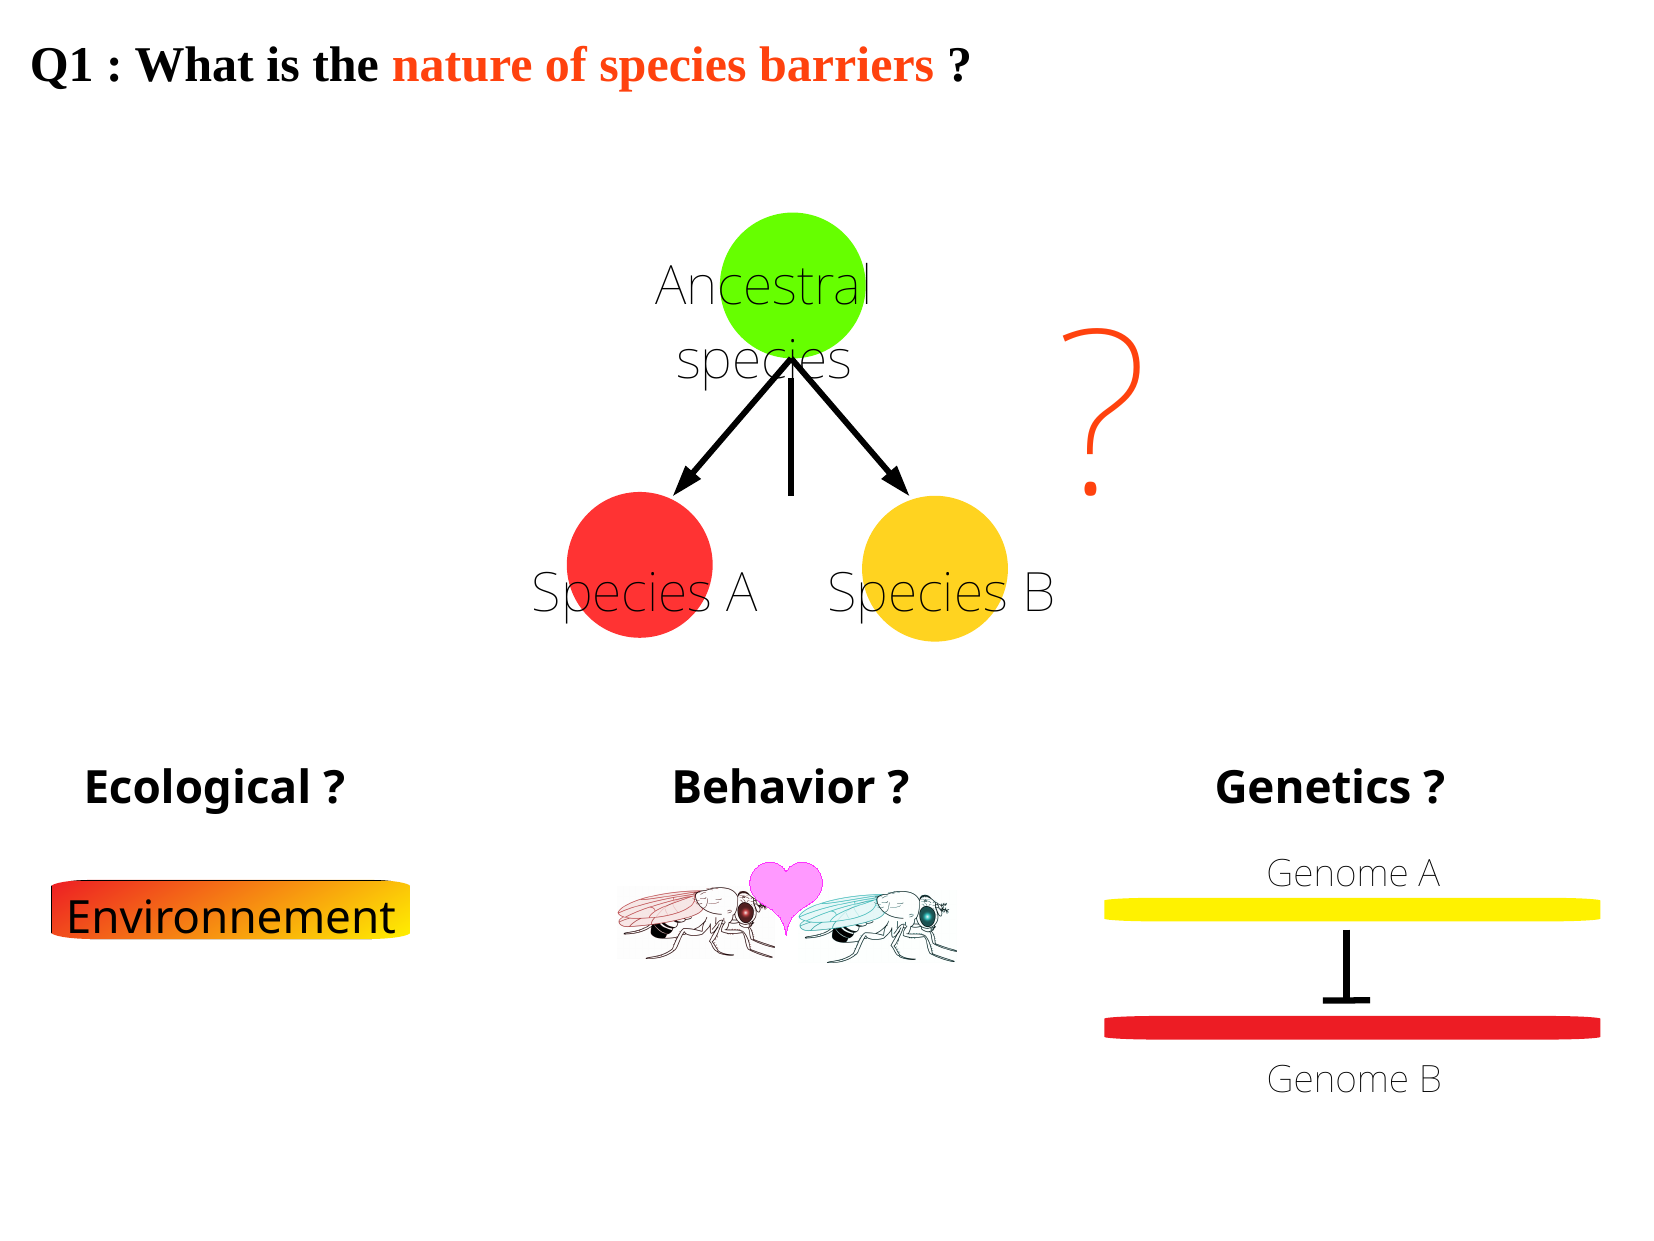

Q1 : What is the nature of species barriers ?
Ancestral
species
?
Species A
Species B
Ecological ?
Behavior ?
Genetics ?
Genome A
Environnement
Genome B